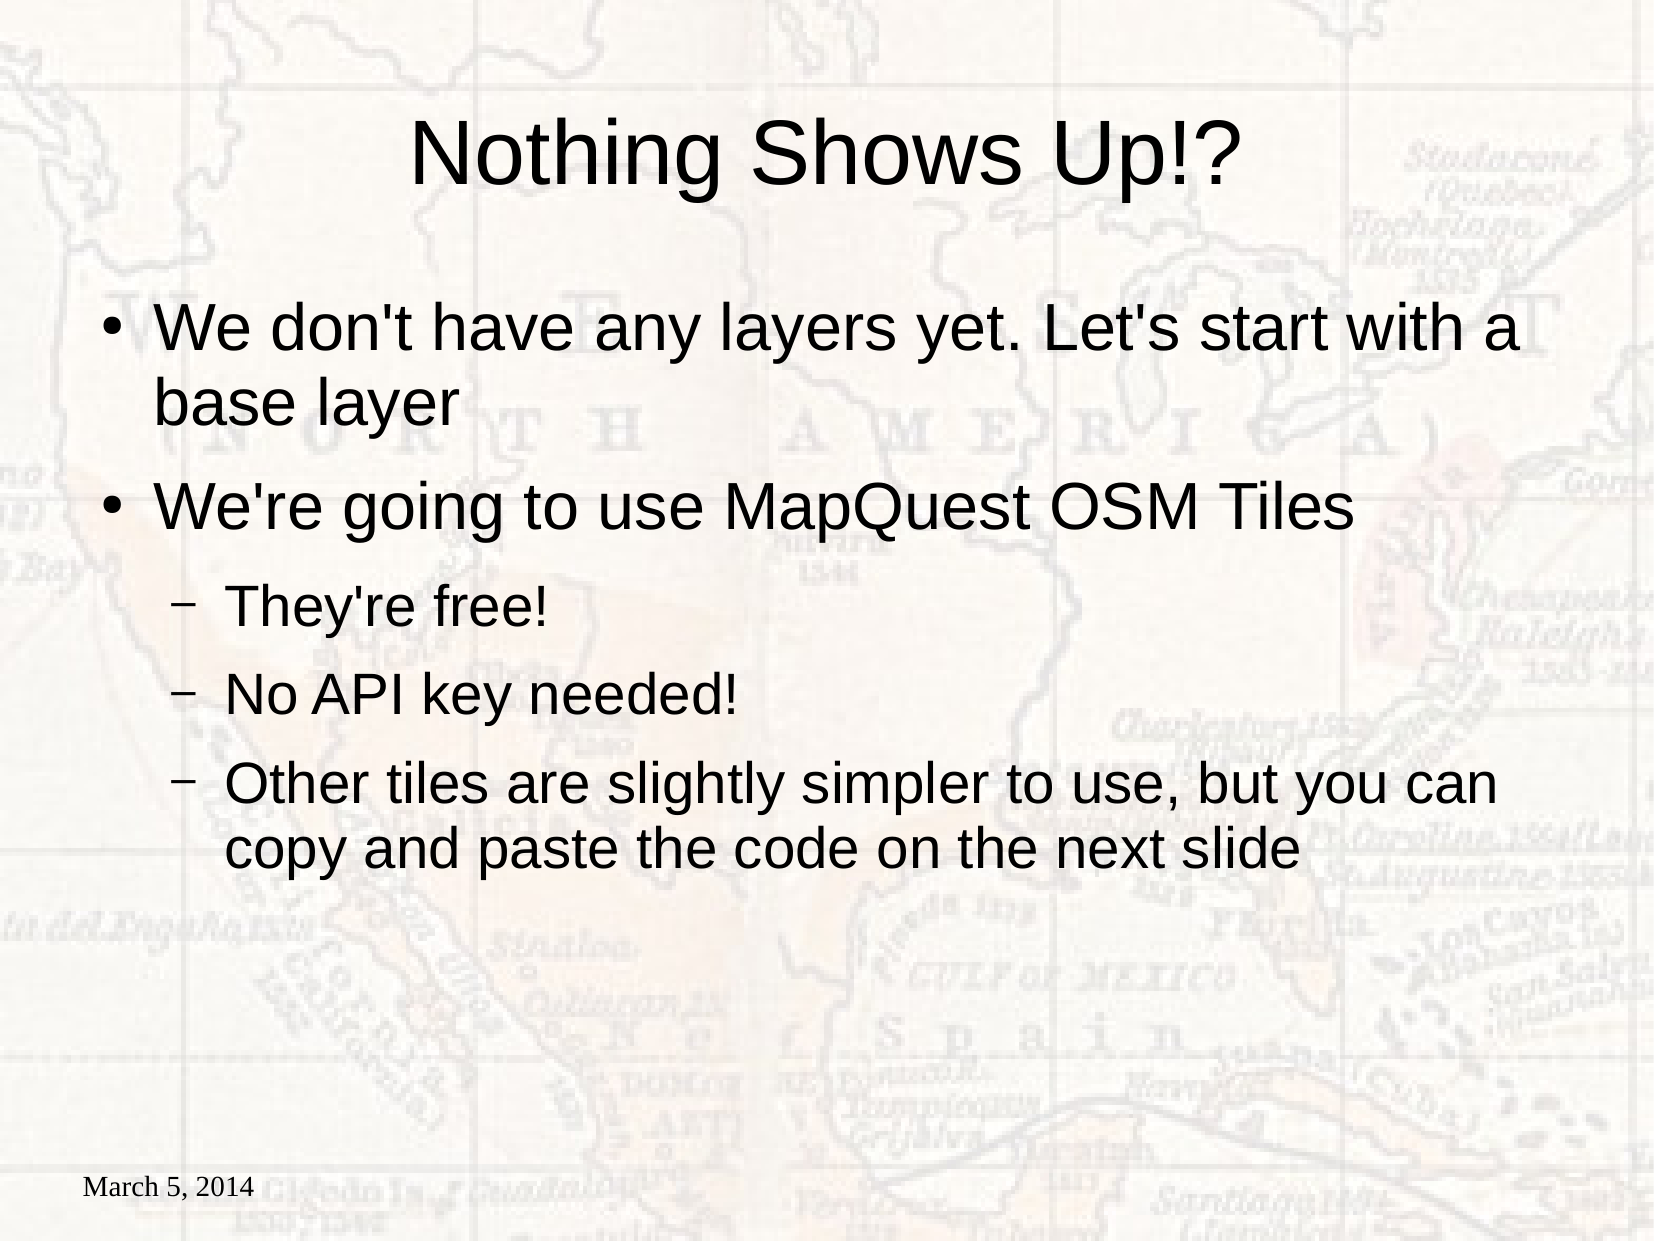

# Nothing Shows Up!?
We don't have any layers yet. Let's start with a base layer
We're going to use MapQuest OSM Tiles
They're free!
No API key needed!
Other tiles are slightly simpler to use, but you can copy and paste the code on the next slide